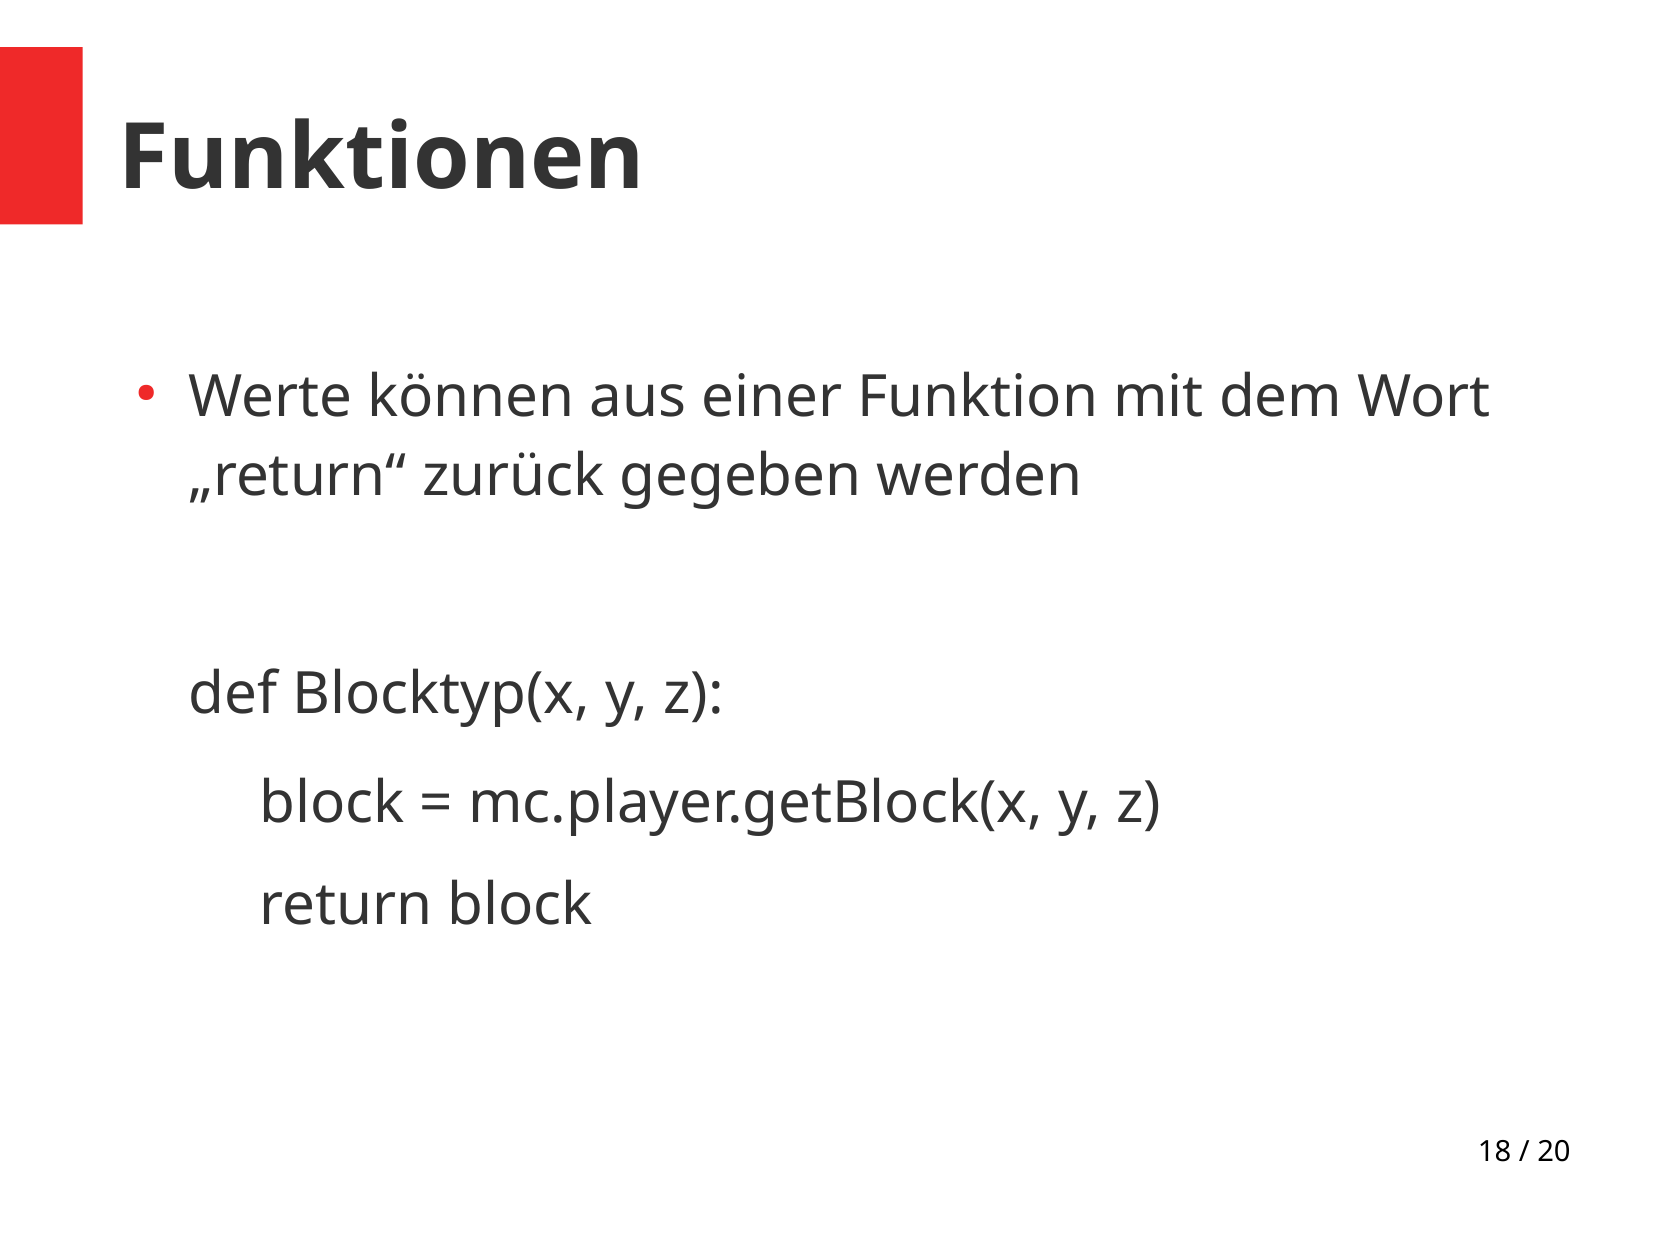

# Funktionen
Werte können aus einer Funktion mit dem Wort „return“ zurück gegeben werden
def Blocktyp(x, y, z):
block = mc.player.getBlock(x, y, z)
return block
18